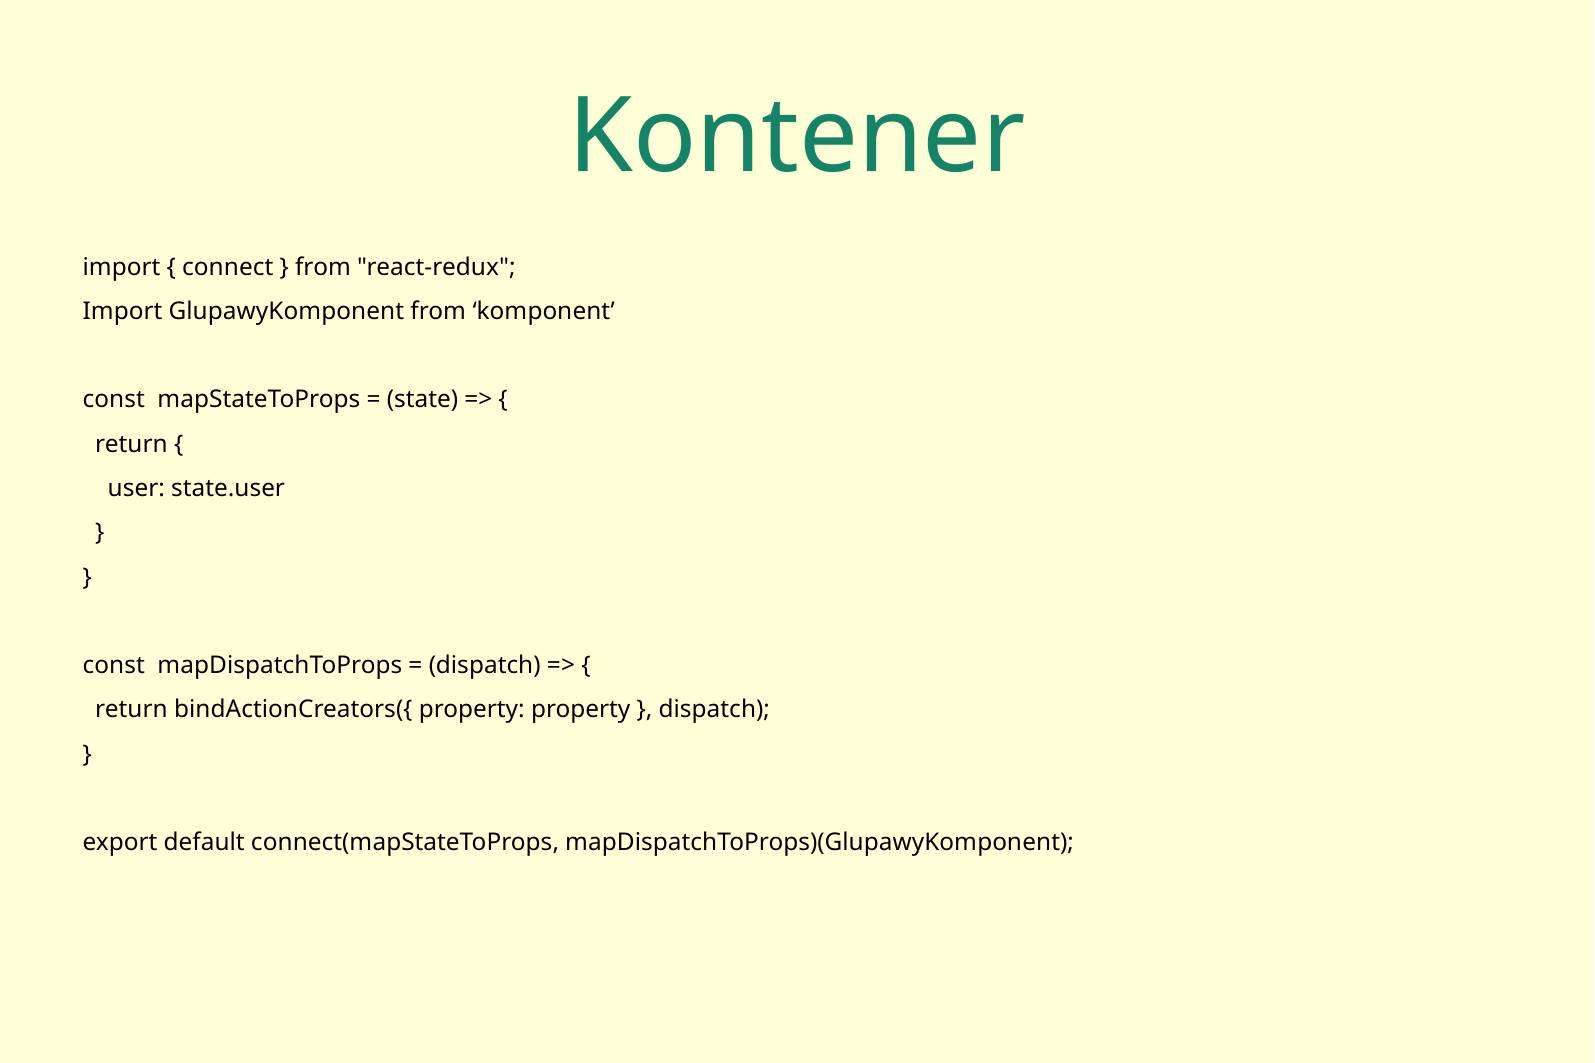

# Kontener
import { connect } from "react-redux";
Import GlupawyKomponent from ‘komponent’
const mapStateToProps = (state) => {
 return {
 user: state.user
 }
}
const mapDispatchToProps = (dispatch) => {
 return bindActionCreators({ property: property }, dispatch);
}
export default connect(mapStateToProps, mapDispatchToProps)(GlupawyKomponent);